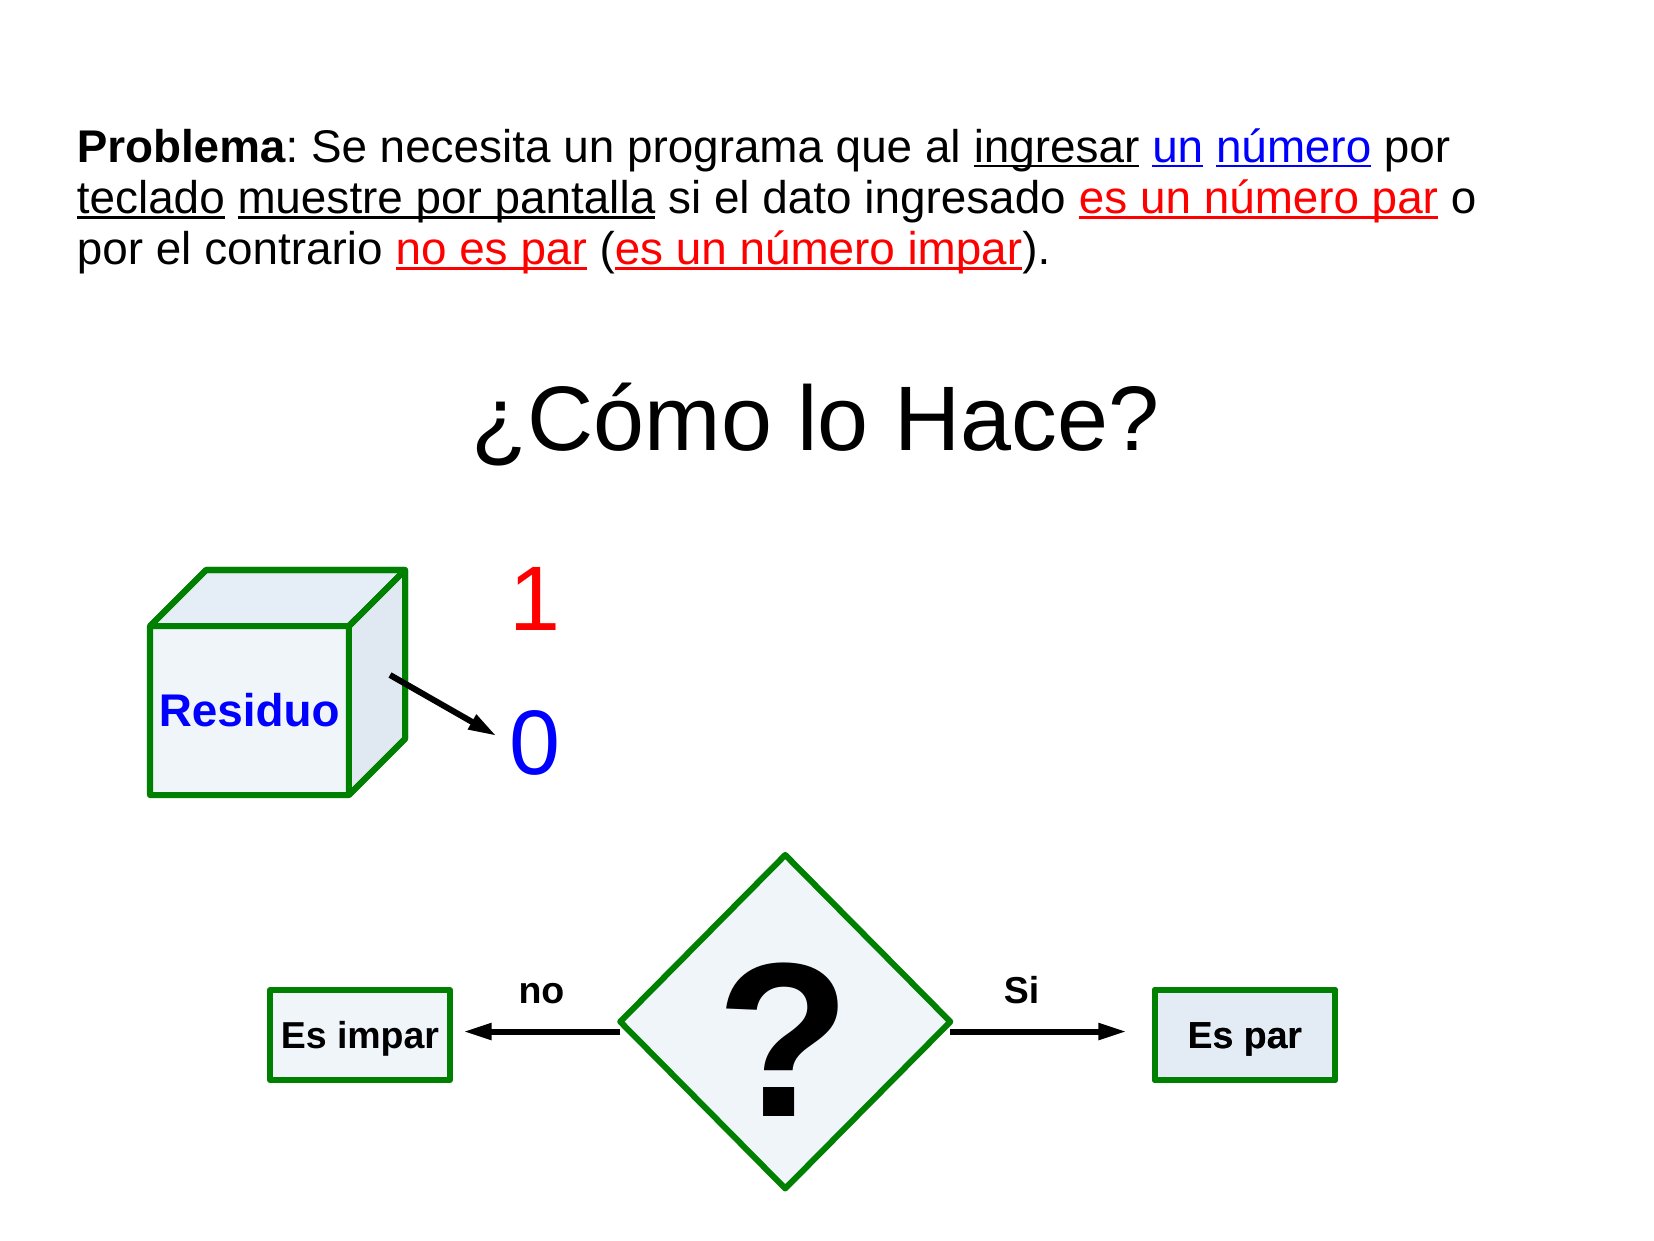

Problema: Se necesita un programa que al ingresar un número por teclado muestre por pantalla si el dato ingresado es un número par o por el contrario no es par (es un número impar).
# ¿Cómo lo Hace?
1
0
Residuo
?
no
Si
Es impar
Es par
Es par